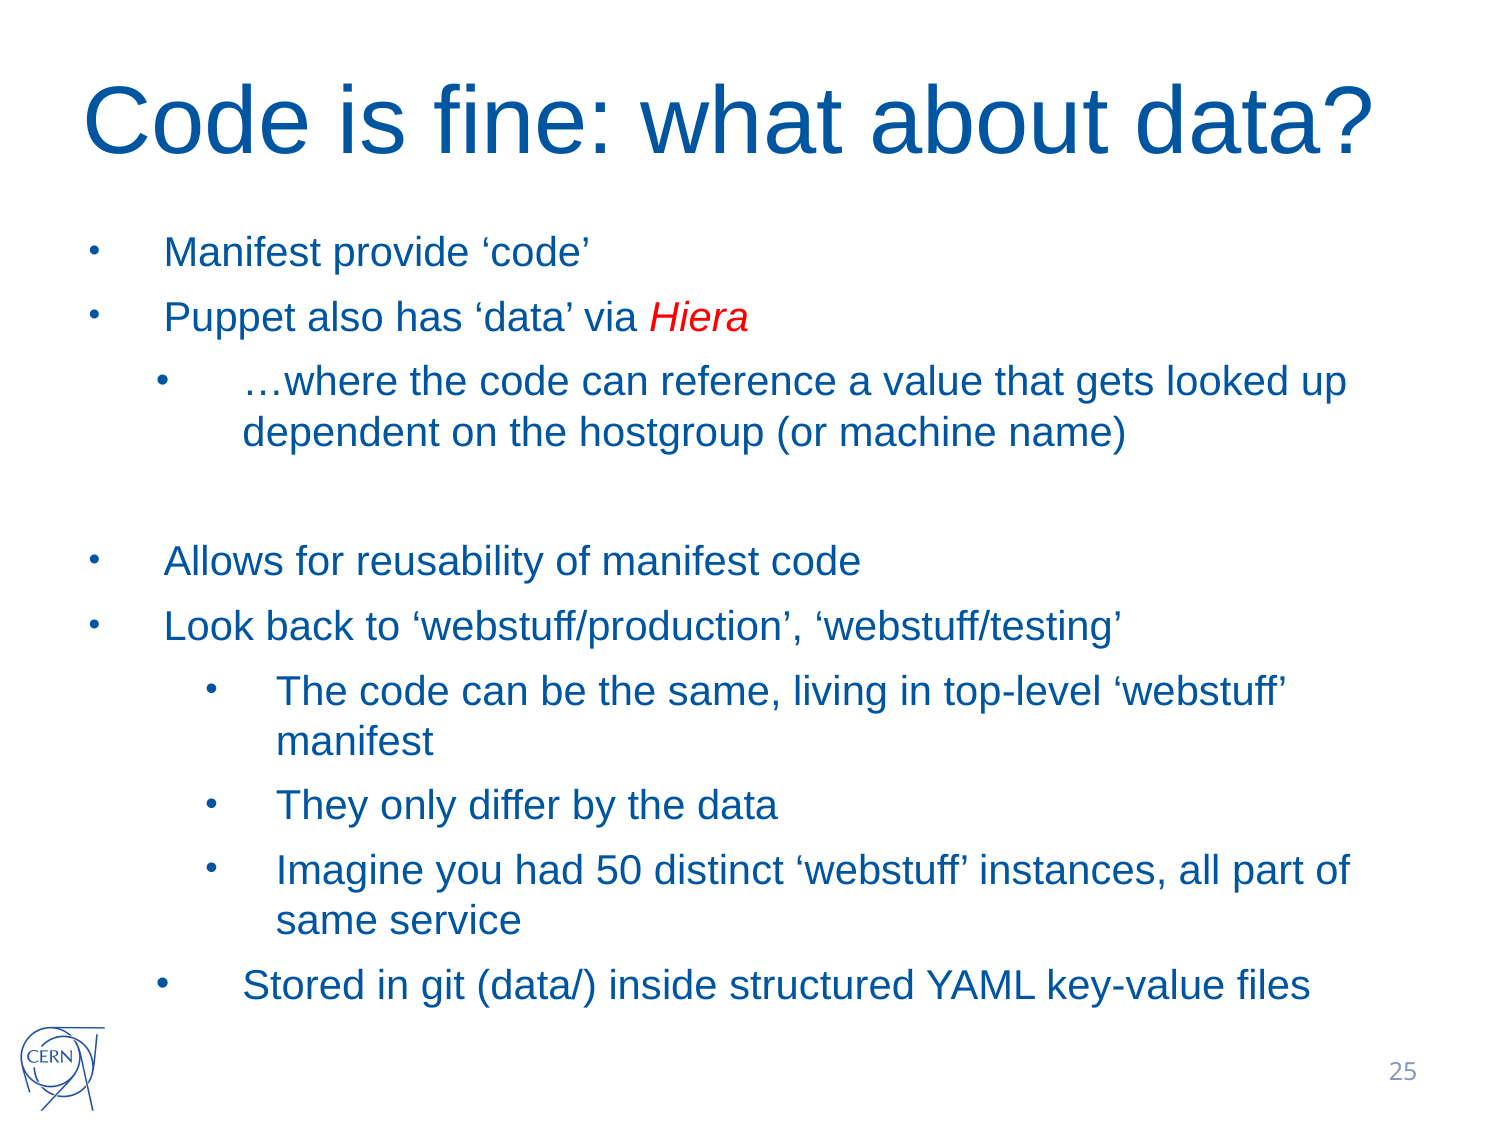

# Code is fine: what about data?
Manifest provide ‘code’
Puppet also has ‘data’ via Hiera
…where the code can reference a value that gets looked up dependent on the hostgroup (or machine name)
Allows for reusability of manifest code
Look back to ‘webstuff/production’, ‘webstuff/testing’
The code can be the same, living in top-level ‘webstuff’ manifest
They only differ by the data
Imagine you had 50 distinct ‘webstuff’ instances, all part of same service
Stored in git (data/) inside structured YAML key-value files